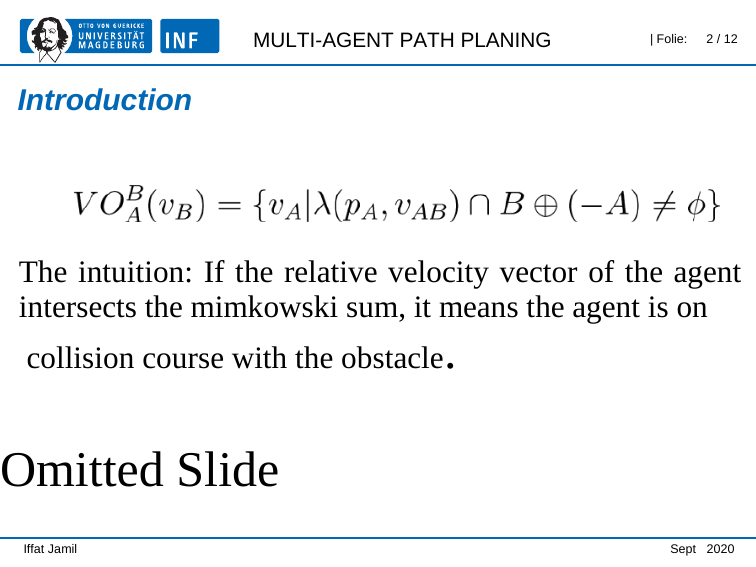

Omitted Slide
MULTI-AGENT PATH PLANING
| Folie:
2 / 12
Introduction
The intuition: If the relative velocity vector of the agent intersects the mimkowski sum, it means the agent is on
 collision course with the obstacle.
 Iffat Jamil
 Sept
2020